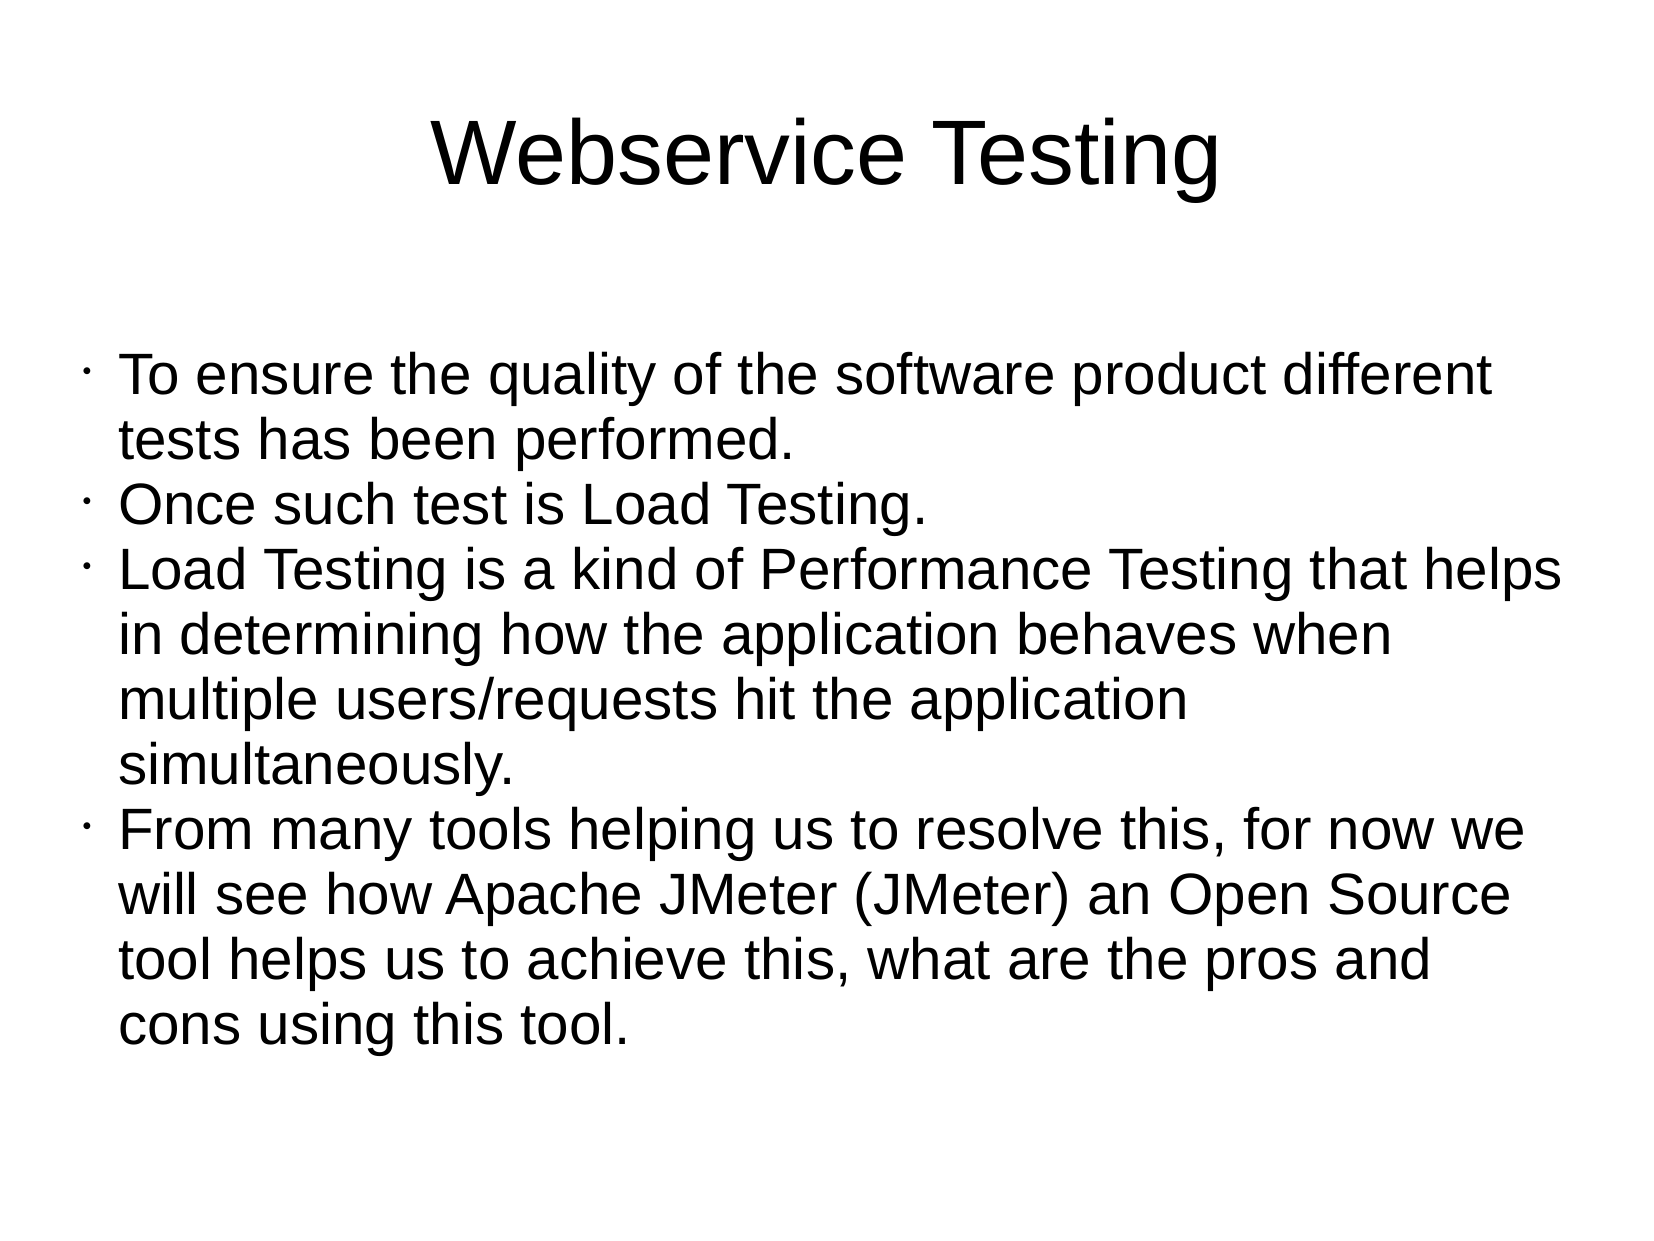

# Webservice Testing
To ensure the quality of the software product different tests has been performed.
Once such test is Load Testing.
Load Testing is a kind of Performance Testing that helps in determining how the application behaves when multiple users/requests hit the application simultaneously.
From many tools helping us to resolve this, for now we will see how Apache JMeter (JMeter) an Open Source tool helps us to achieve this, what are the pros and cons using this tool.